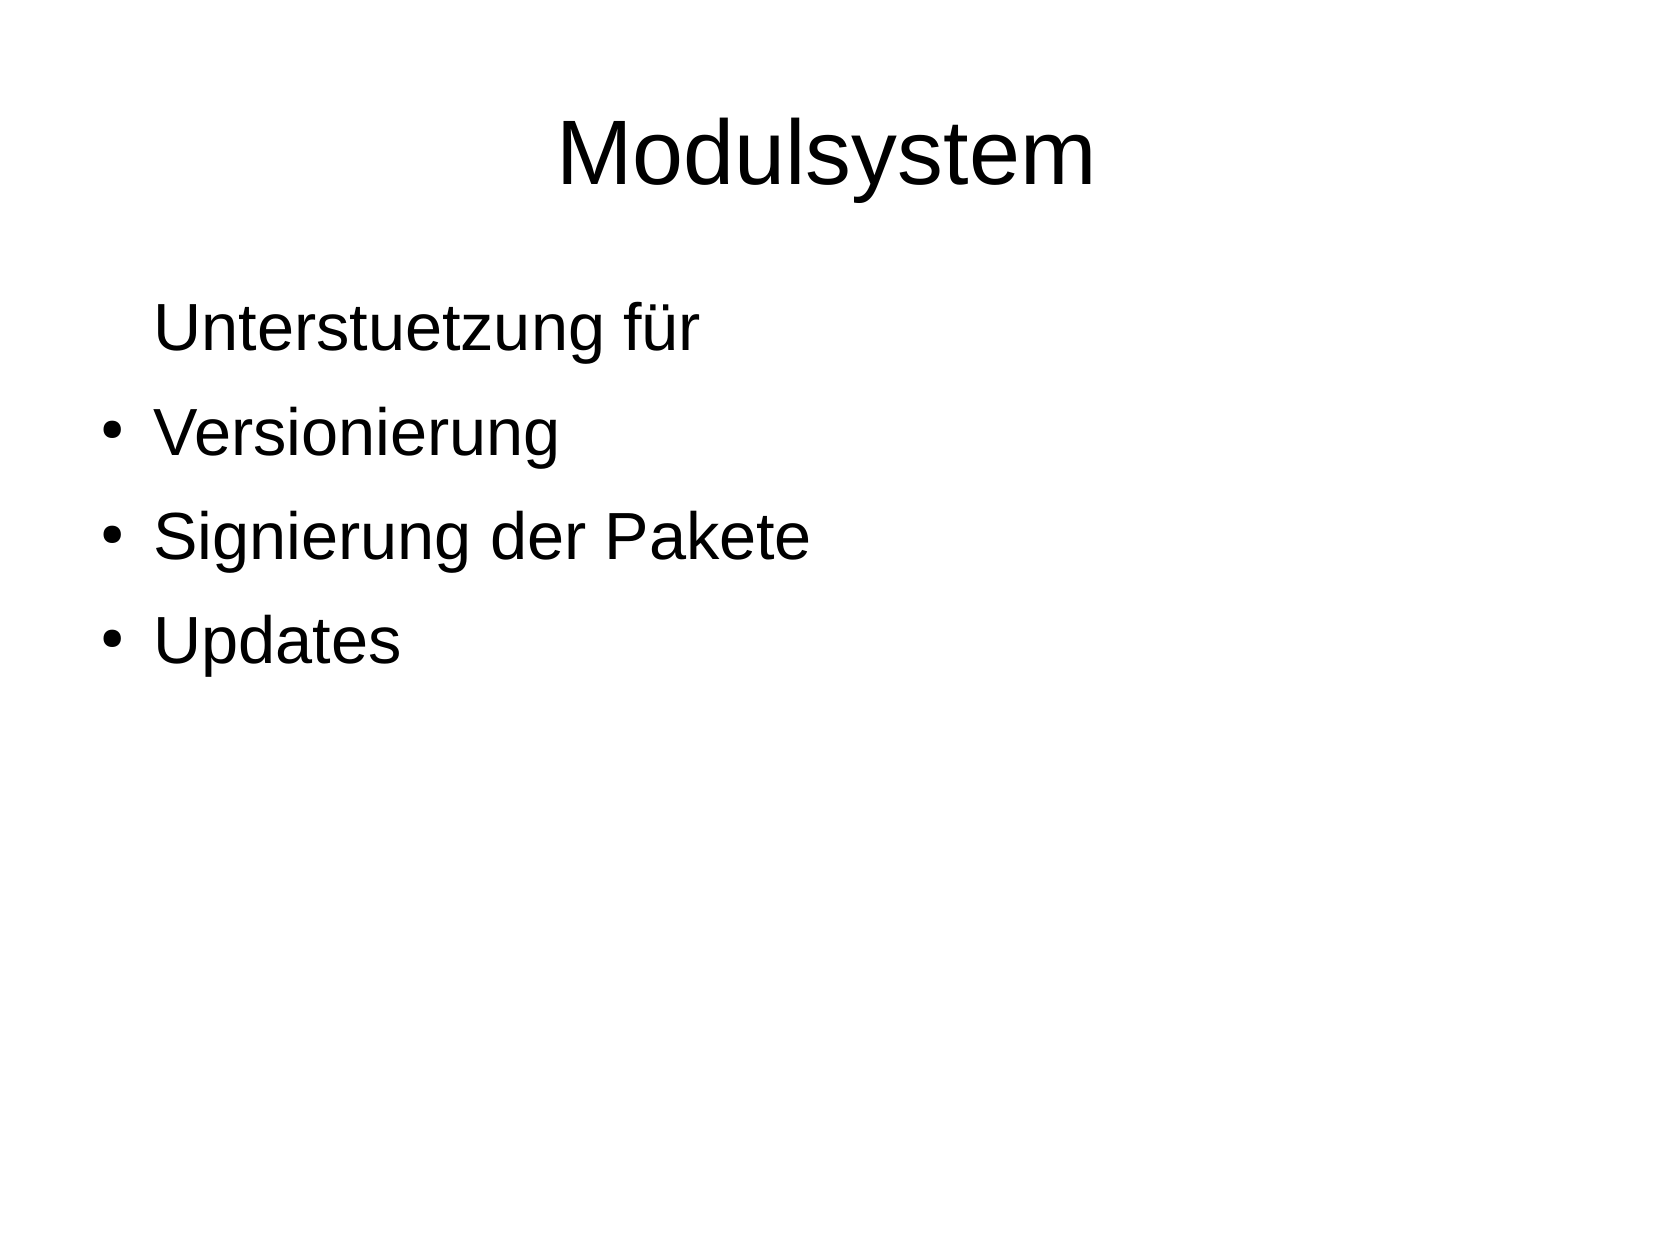

# Modulsystem
Unterstuetzung für
Versionierung
Signierung der Pakete
Updates